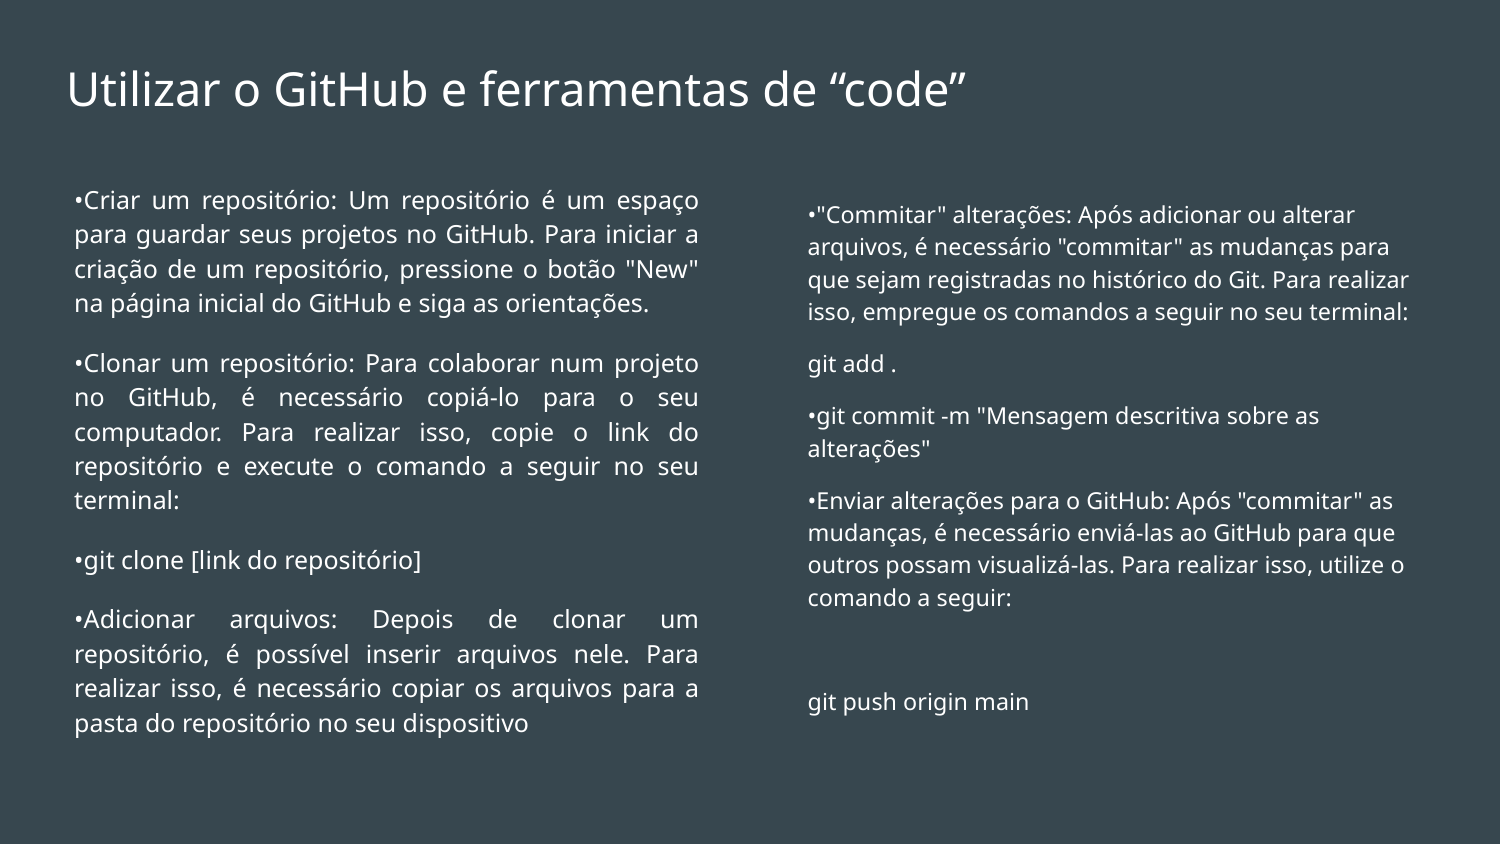

# Utilizar o GitHub e ferramentas de “code”
•Criar um repositório: Um repositório é um espaço para guardar seus projetos no GitHub. Para iniciar a criação de um repositório, pressione o botão "New" na página inicial do GitHub e siga as orientações.
•Clonar um repositório: Para colaborar num projeto no GitHub, é necessário copiá-lo para o seu computador. Para realizar isso, copie o link do repositório e execute o comando a seguir no seu terminal:
•git clone [link do repositório]
•Adicionar arquivos: Depois de clonar um repositório, é possível inserir arquivos nele. Para realizar isso, é necessário copiar os arquivos para a pasta do repositório no seu dispositivo
•"Commitar" alterações: Após adicionar ou alterar arquivos, é necessário "commitar" as mudanças para que sejam registradas no histórico do Git. Para realizar isso, empregue os comandos a seguir no seu terminal:
git add .
•git commit -m "Mensagem descritiva sobre as alterações"
•Enviar alterações para o GitHub: Após "commitar" as mudanças, é necessário enviá-las ao GitHub para que outros possam visualizá-las. Para realizar isso, utilize o comando a seguir:
git push origin main